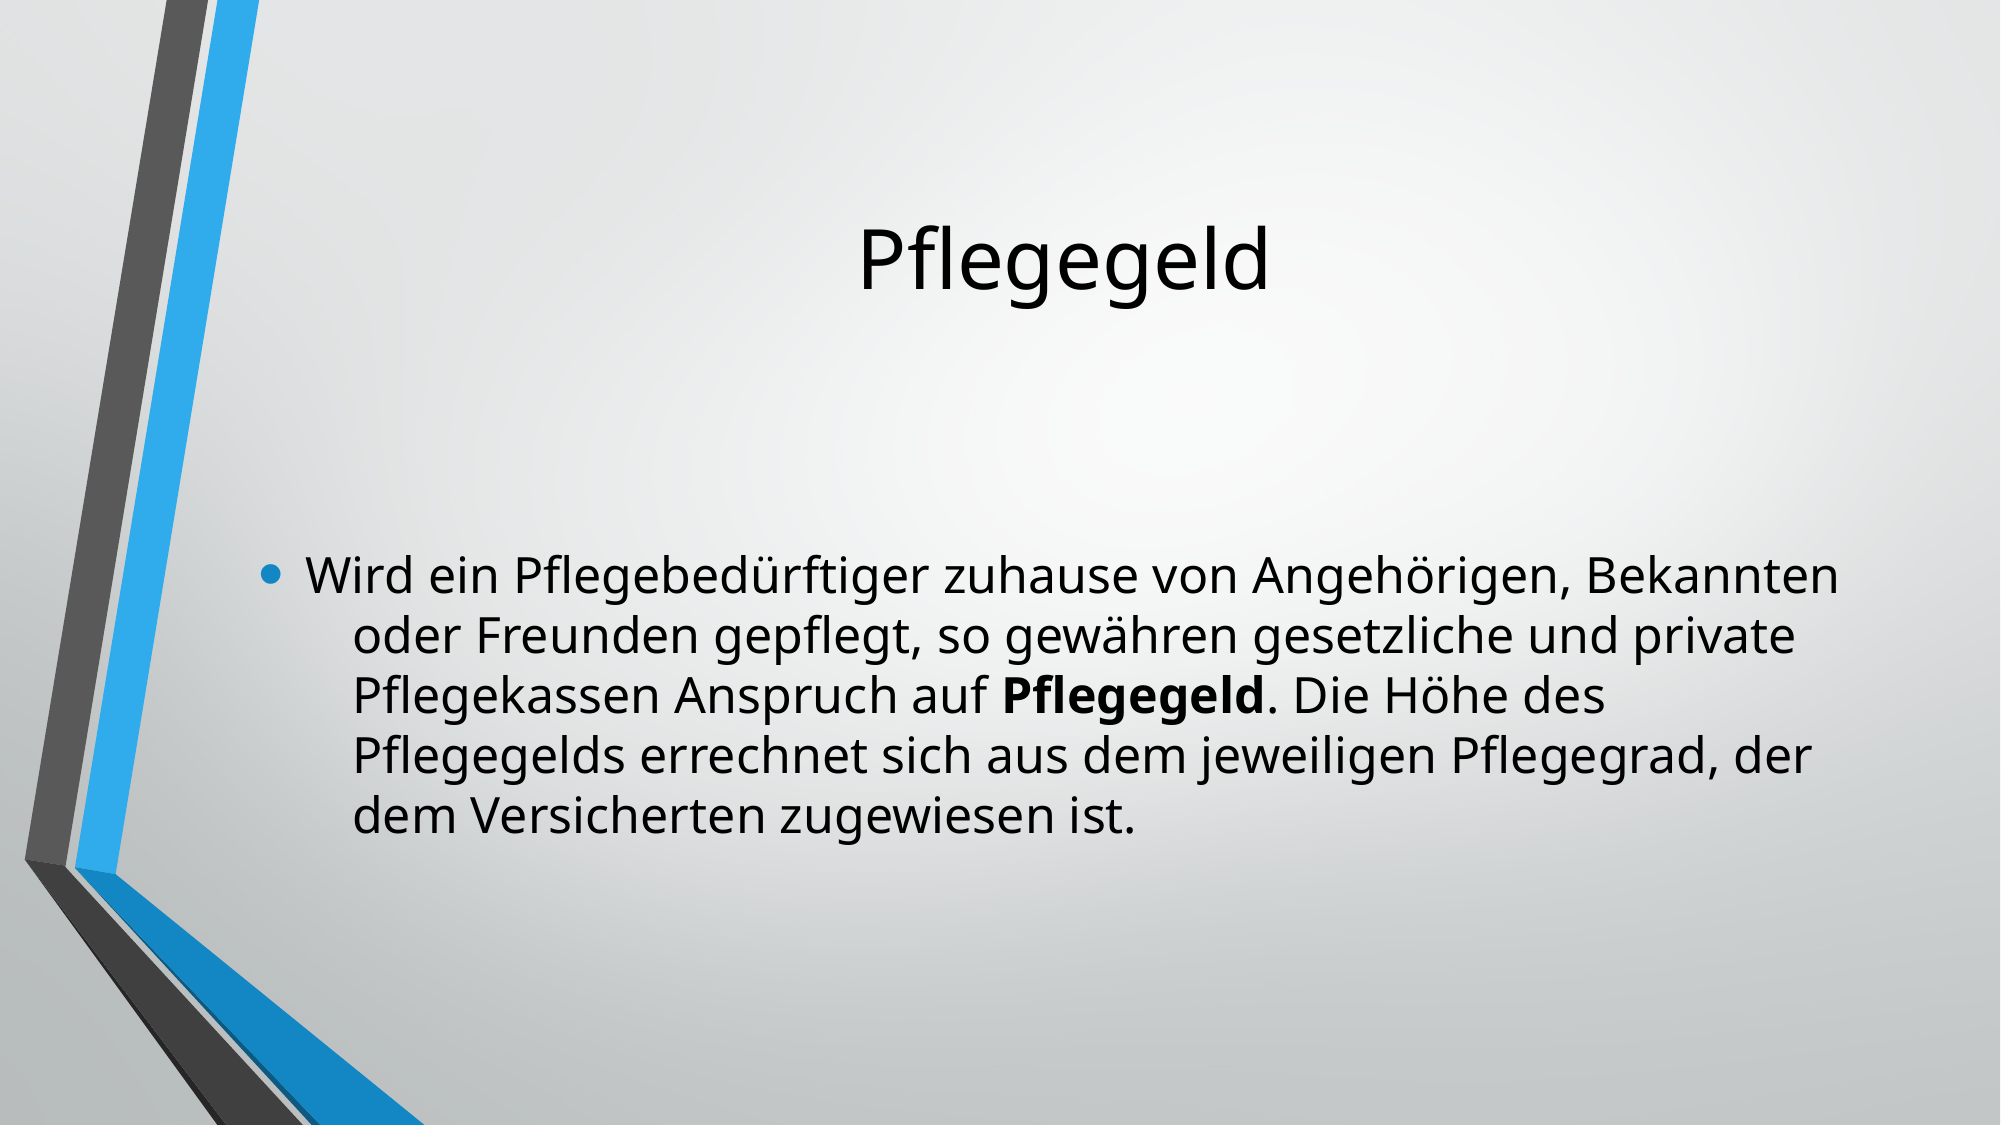

# Pflegegeld
Wird ein Pflegebedürftiger zuhause von Angehörigen, Bekannten oder Freunden gepflegt, so gewähren gesetzliche und private Pflegekassen Anspruch auf Pflegegeld. Die Höhe des Pflegegelds errechnet sich aus dem jeweiligen Pflegegrad, der dem Versicherten zugewiesen ist.